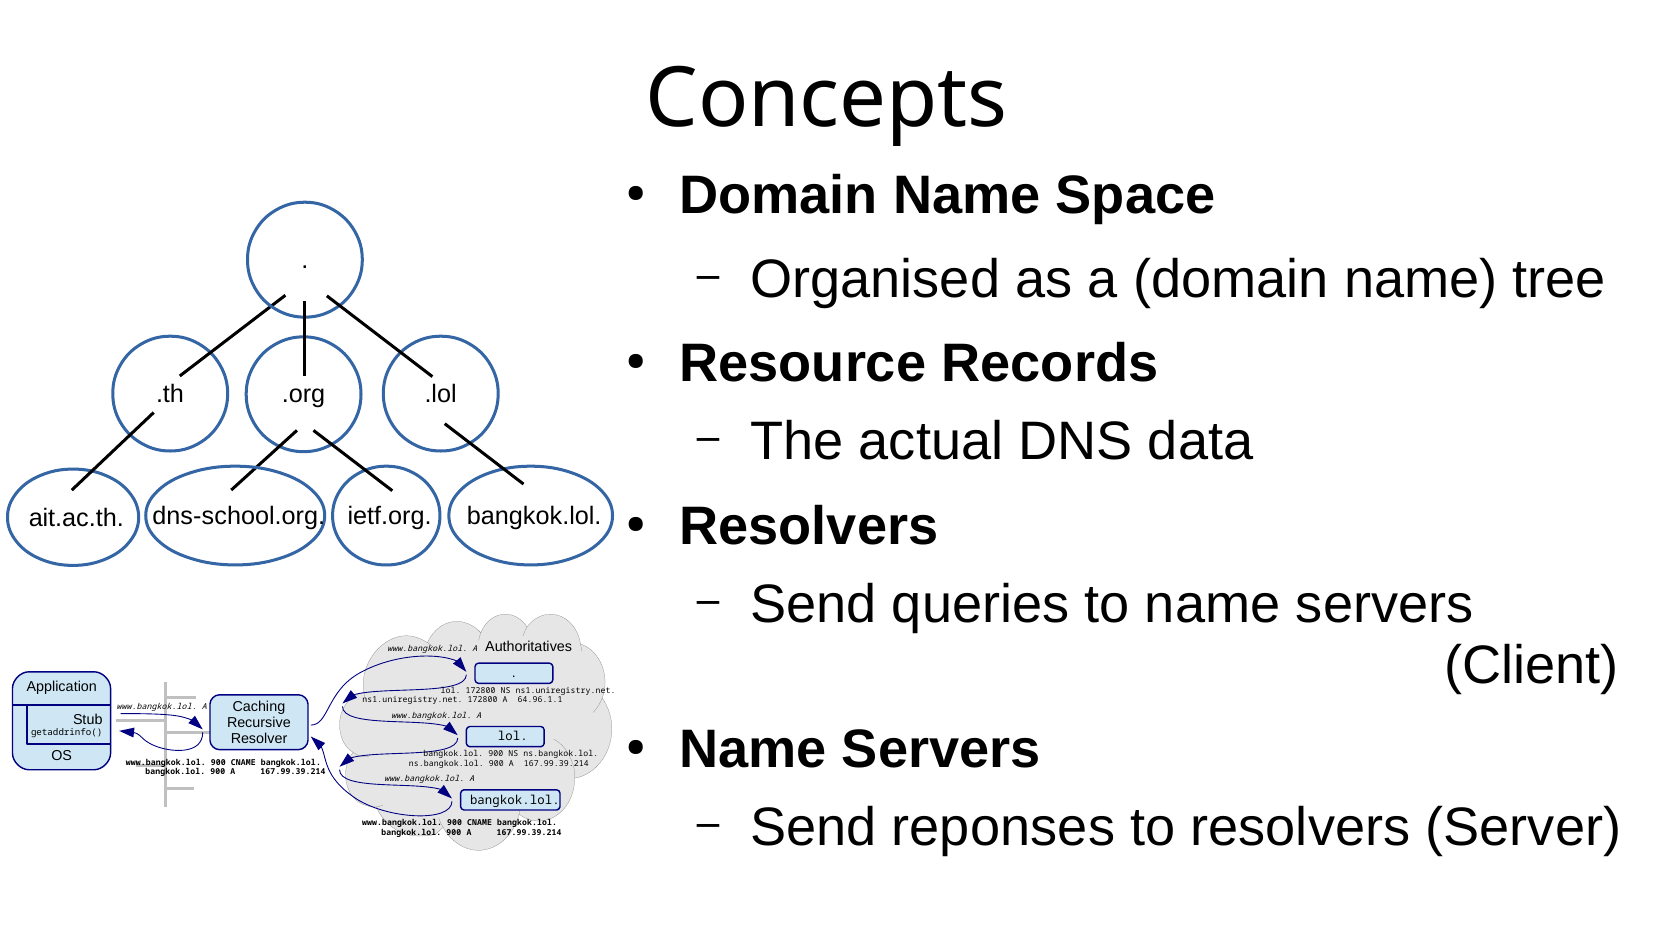

# Concepts
Domain Name Space
Organised as a (domain name) tree
Resource Records
The actual DNS data
Resolvers
Send queries to name servers
									 (Client)
Name Servers
Send reponses to resolvers (Server)